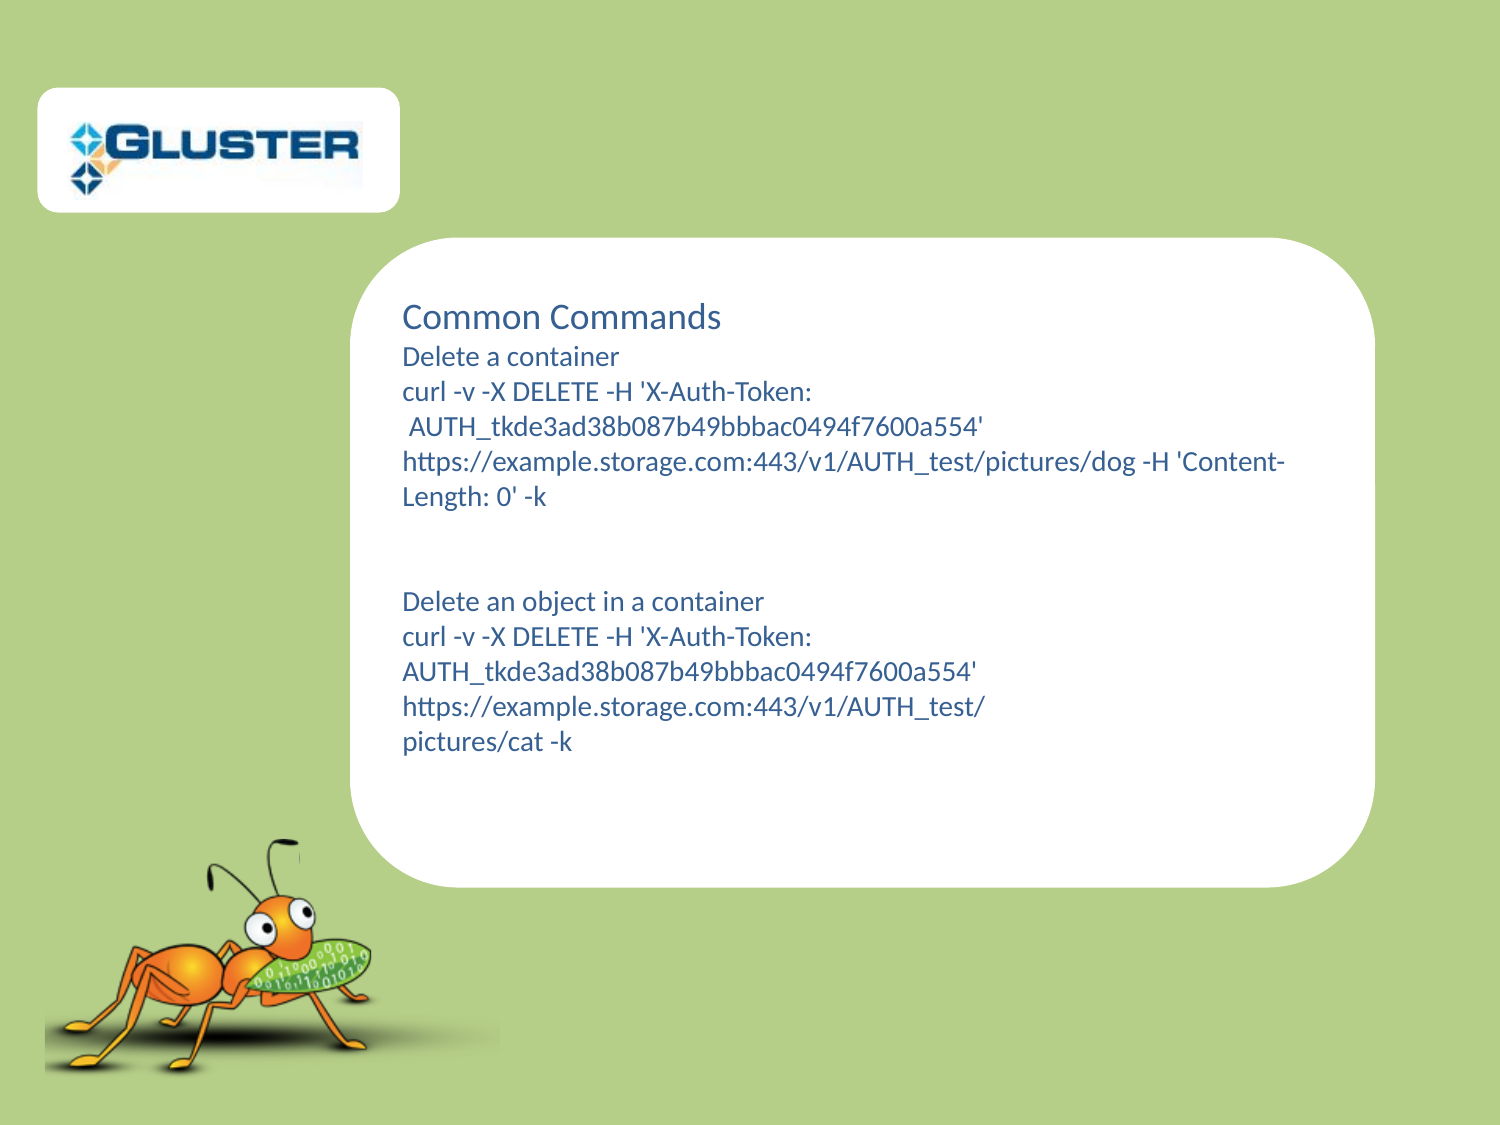

#
Common Commands
Delete a container
curl -v -X DELETE -H 'X-Auth-Token:
 AUTH_tkde3ad38b087b49bbbac0494f7600a554'
https://example.storage.com:443/v1/AUTH_test/pictures/dog -H 'Content-
Length: 0' -k
Delete an object in a container
curl -v -X DELETE -H 'X-Auth-Token:
AUTH_tkde3ad38b087b49bbbac0494f7600a554' https://example.storage.com:443/v1/AUTH_test/
pictures/cat -k